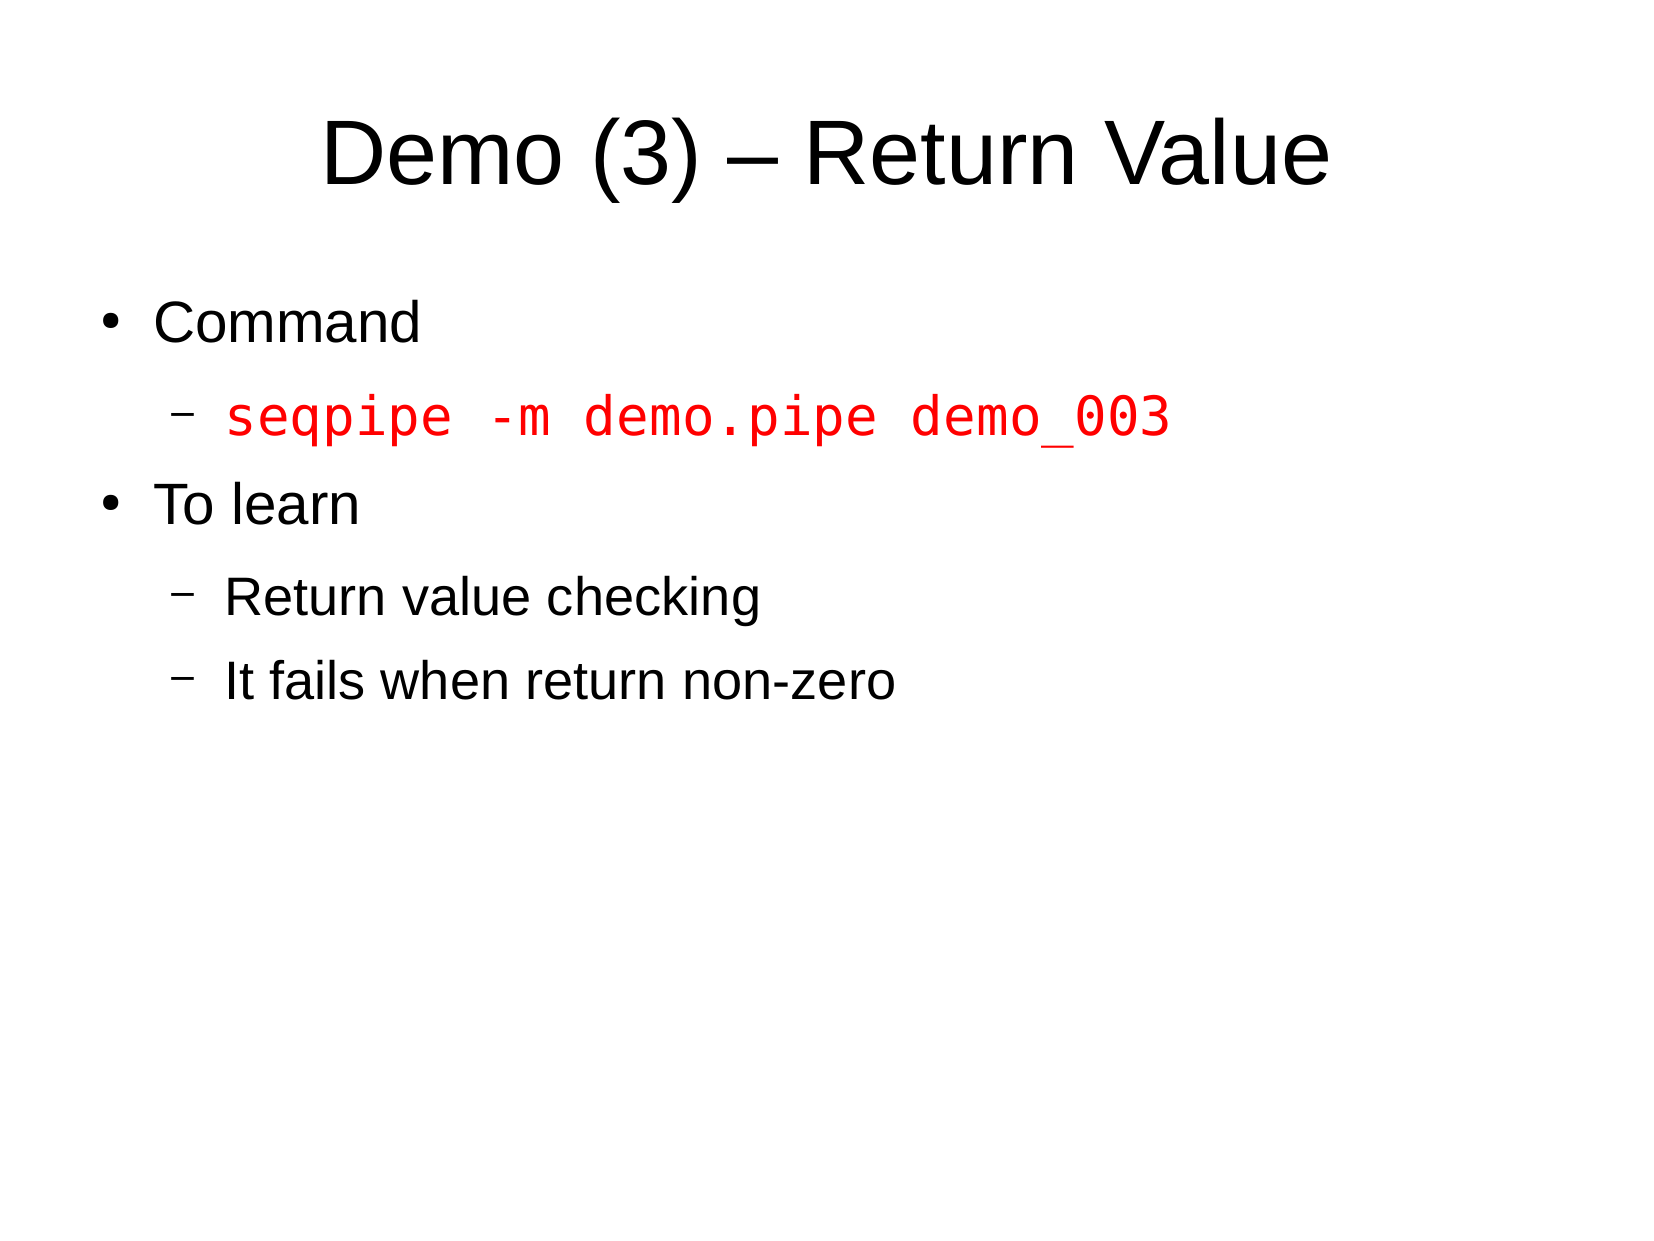

# Demo (3) – Return Value
Command
seqpipe -m demo.pipe demo_003
To learn
Return value checking
It fails when return non-zero